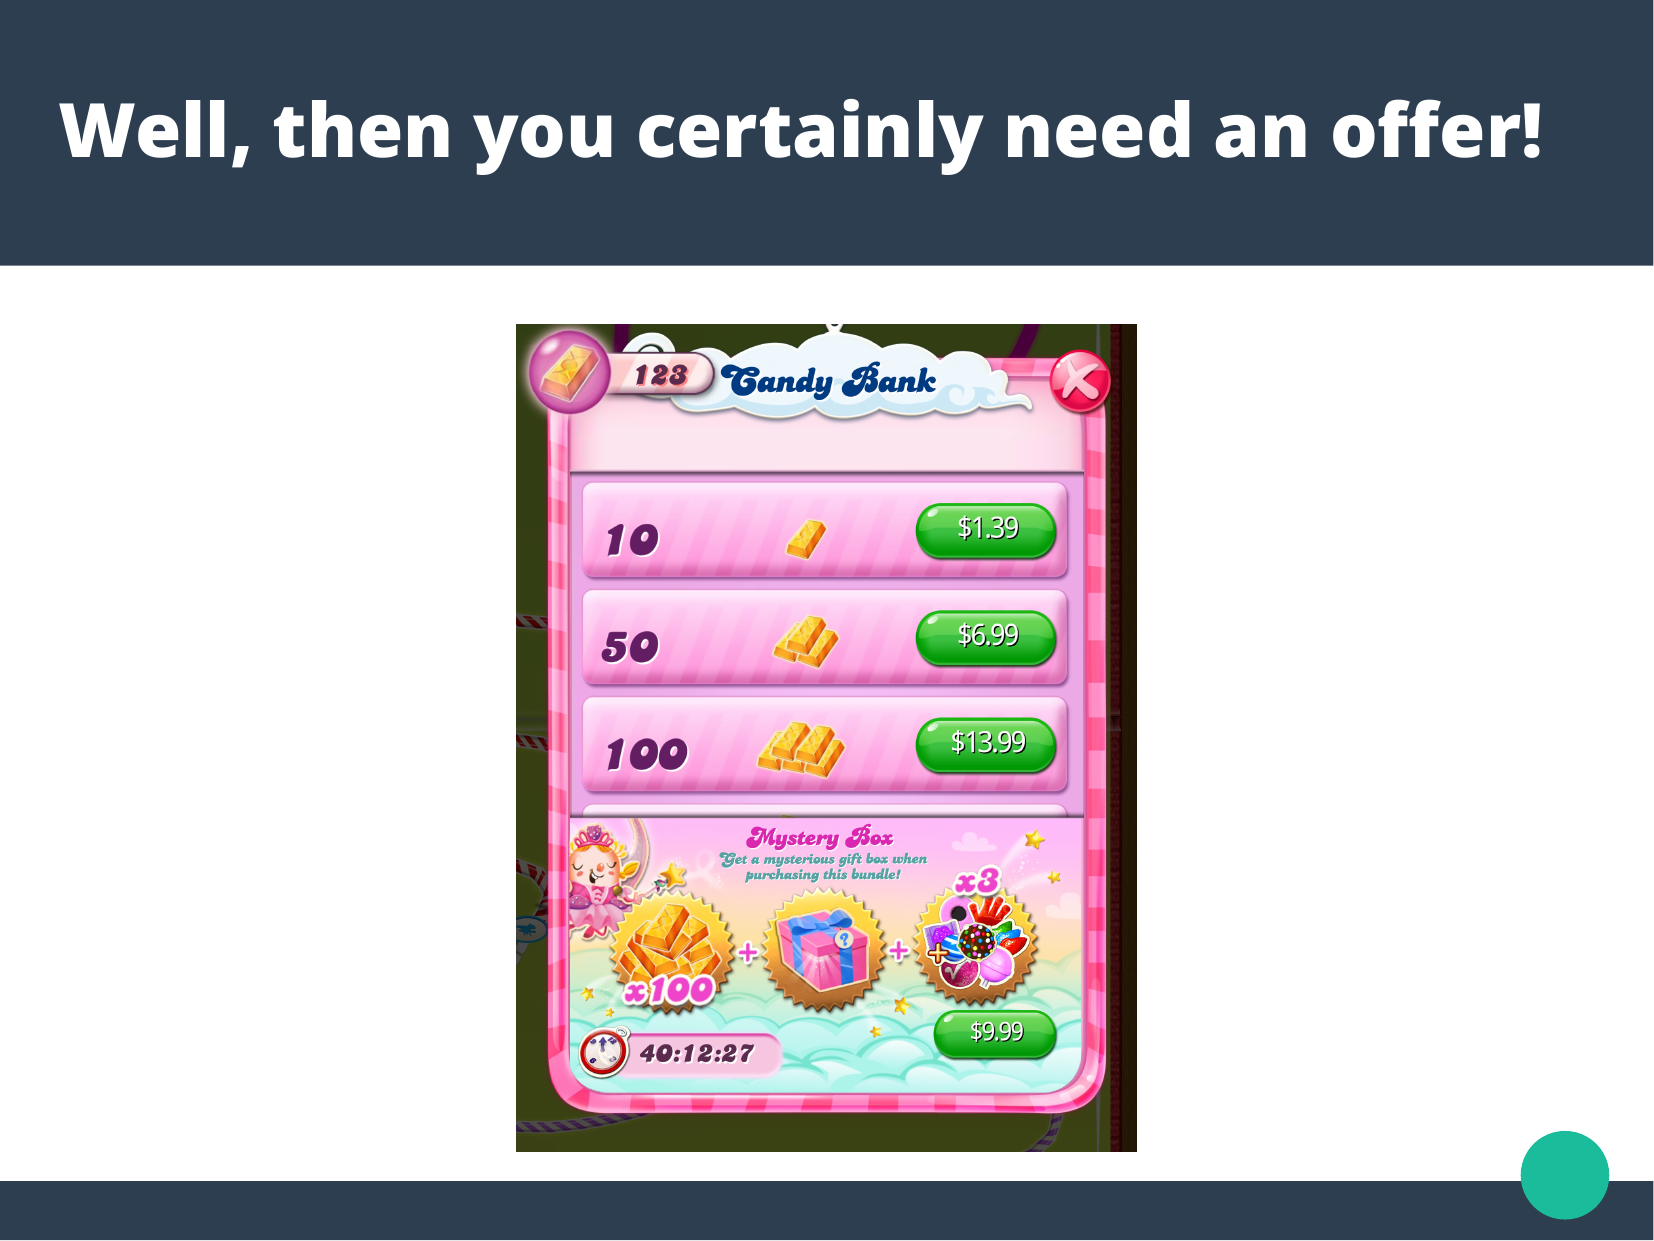

# Well, then you certainly need an offer!